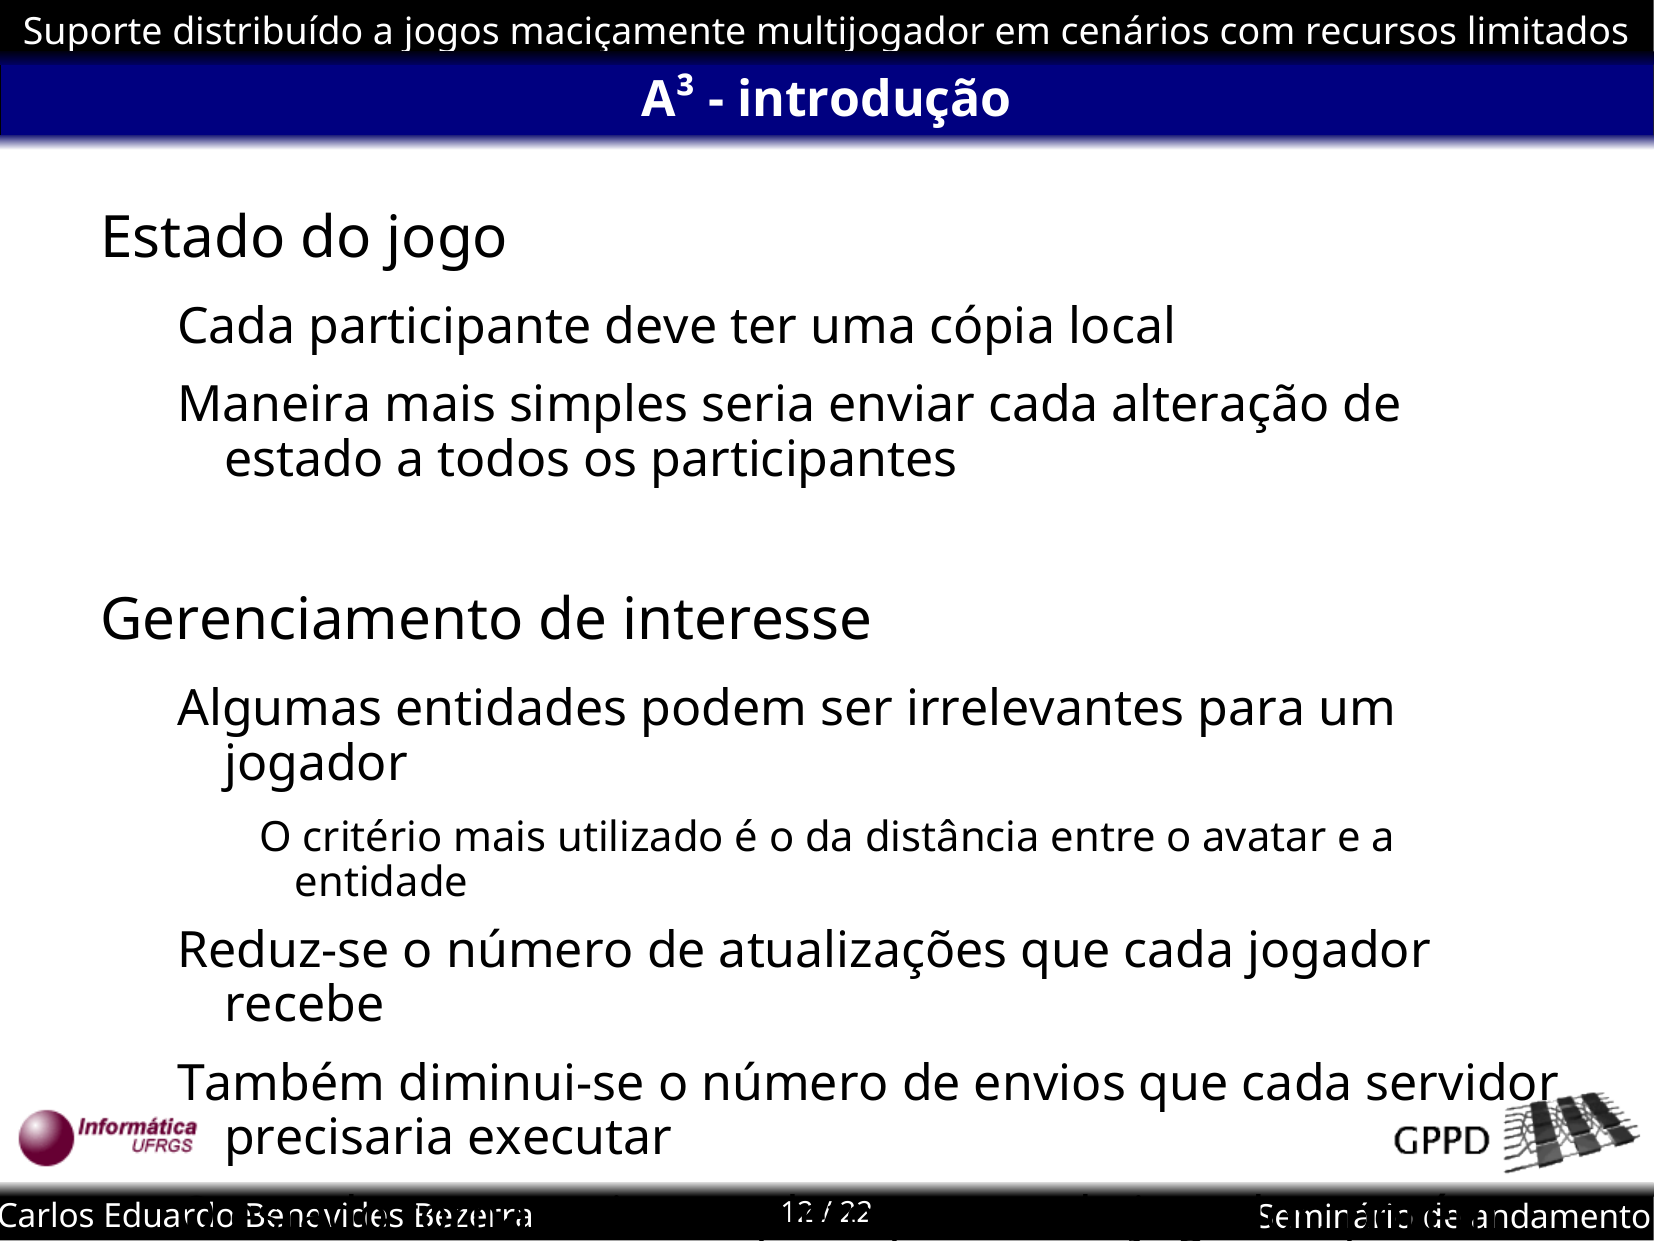

# A³ - introdução
Estado do jogo
Cada participante deve ter uma cópia local
Maneira mais simples seria enviar cada alteração de estado a todos os participantes
Gerenciamento de interesse
Algumas entidades podem ser irrelevantes para um jogador
O critério mais utilizado é o da distância entre o avatar e a entidade
Reduz-se o número de atualizações que cada jogador recebe
Também diminui-se o número de envios que cada servidor precisaria executar
O estado torna-se incompleto para cada jogador, porém isto não é perceptível